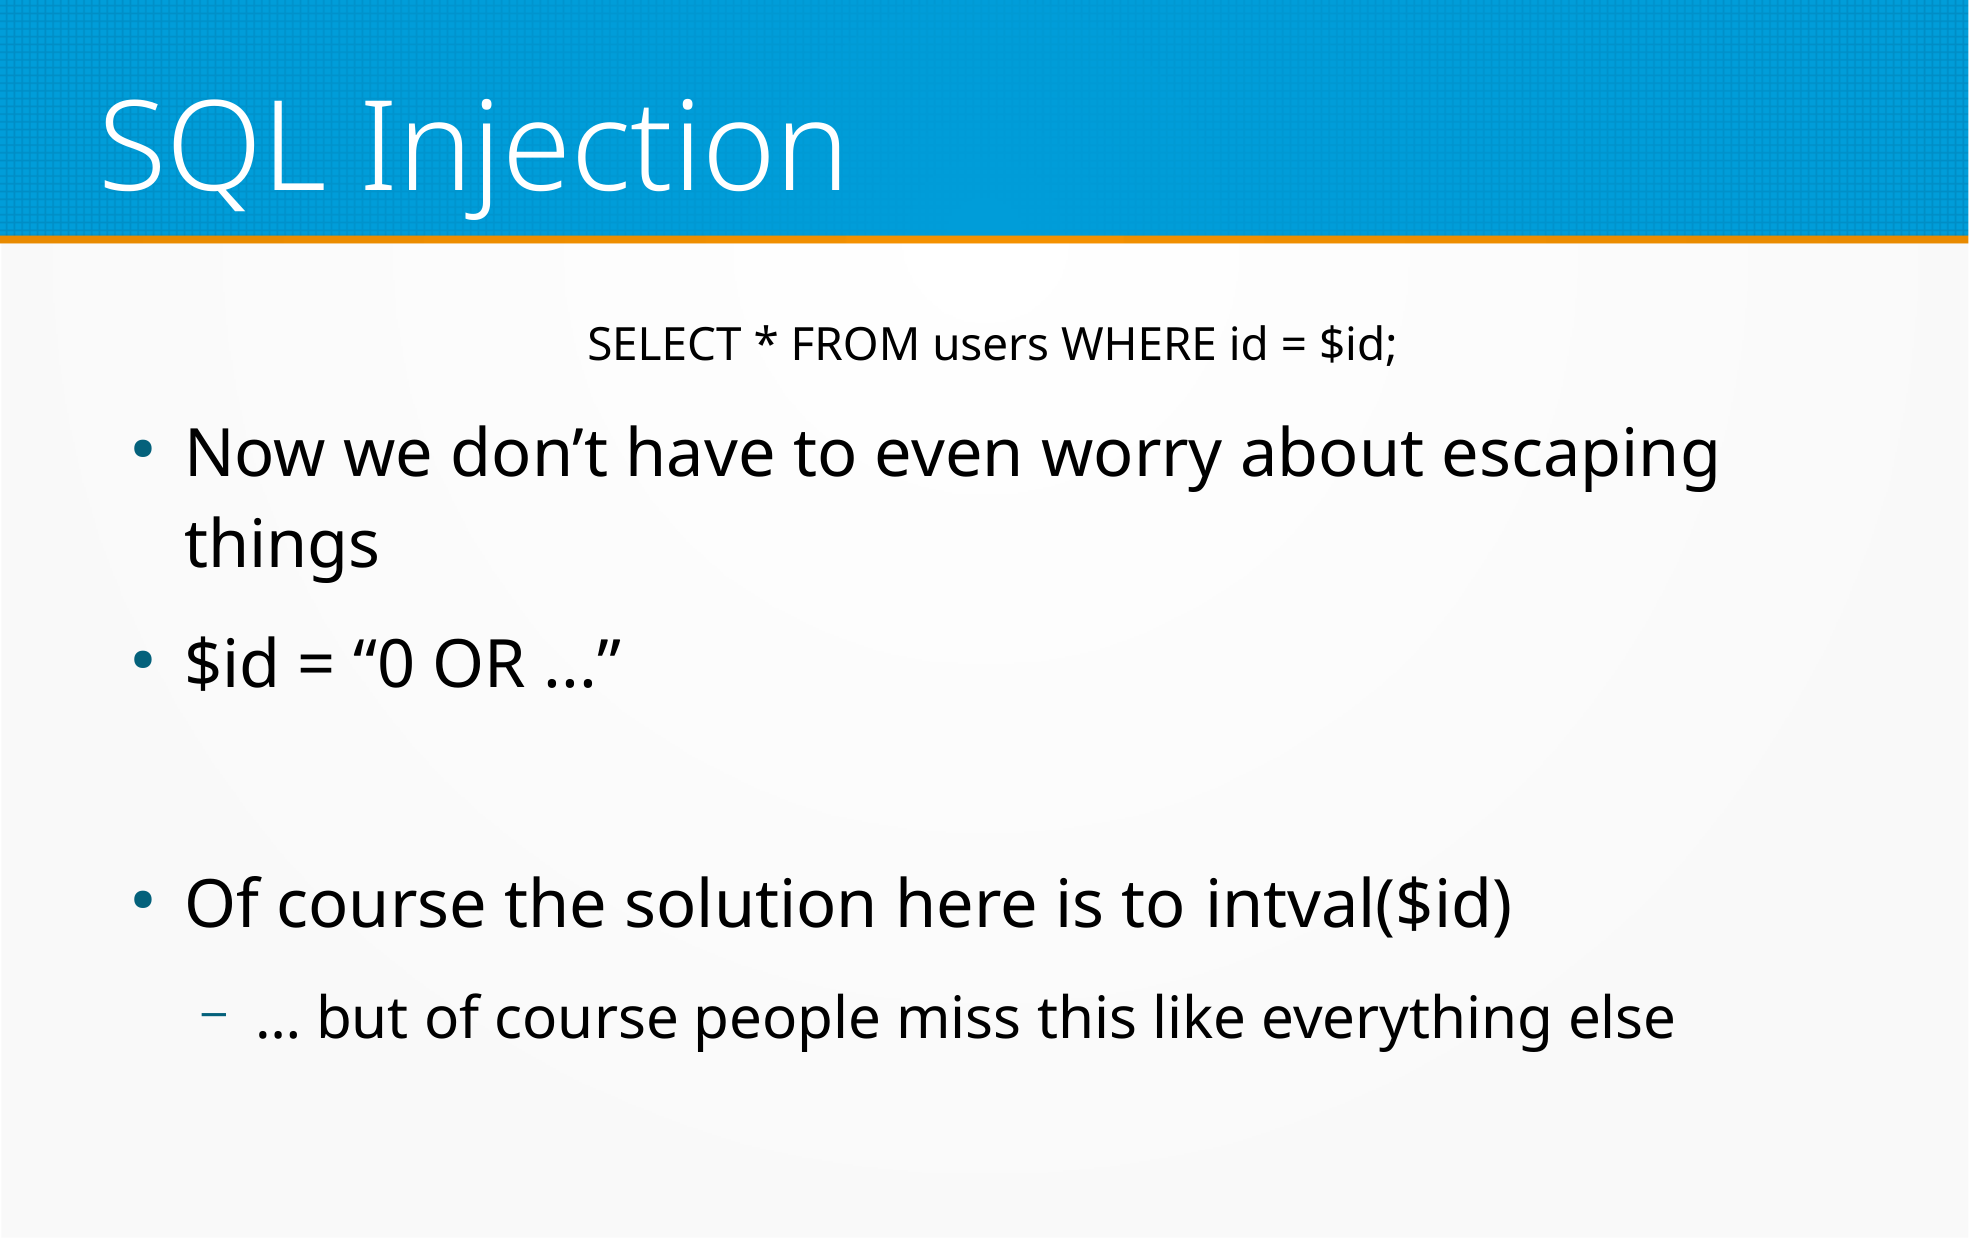

# SQL Injection
SELECT * FROM users WHERE id = $id;
Now we don’t have to even worry about escaping things
$id = “0 OR ...”
Of course the solution here is to intval($id)
… but of course people miss this like everything else